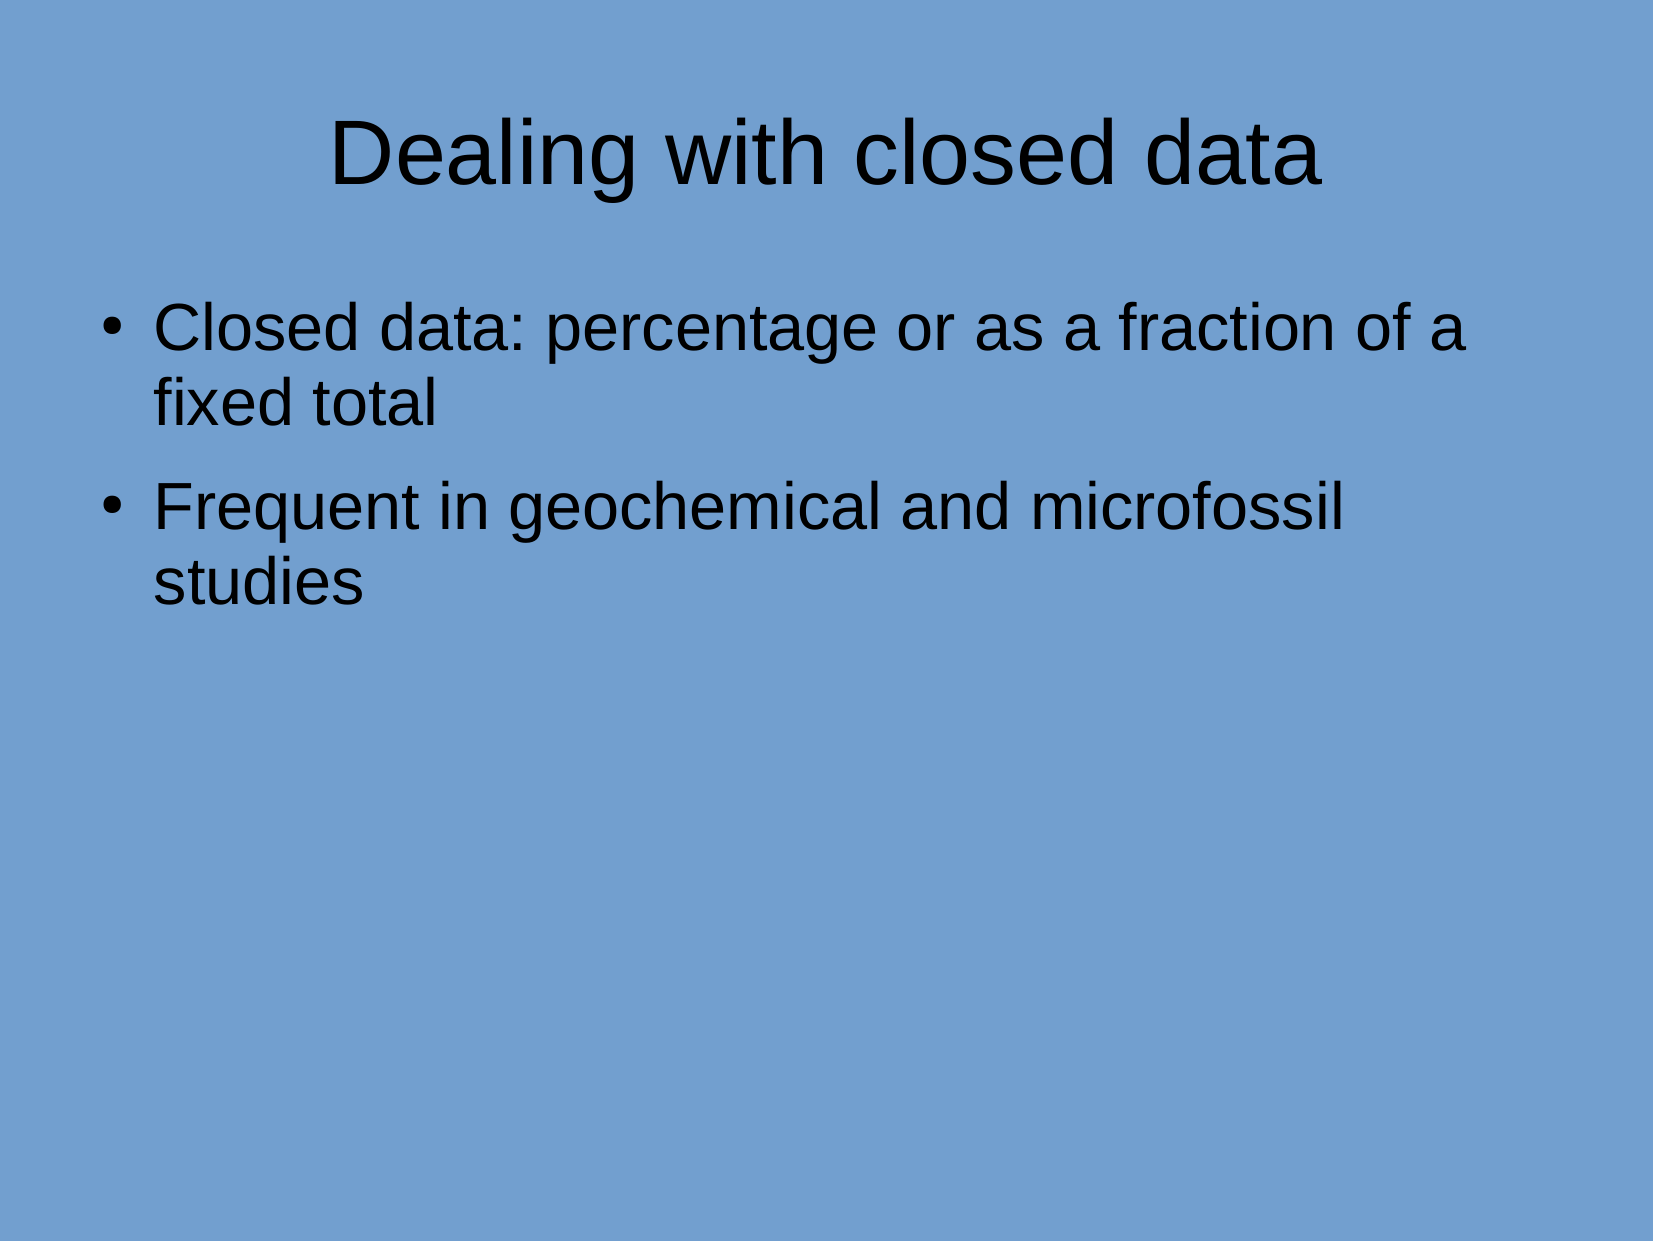

# Dealing with closed data
Closed data: percentage or as a fraction of a fixed total
Frequent in geochemical and microfossil studies